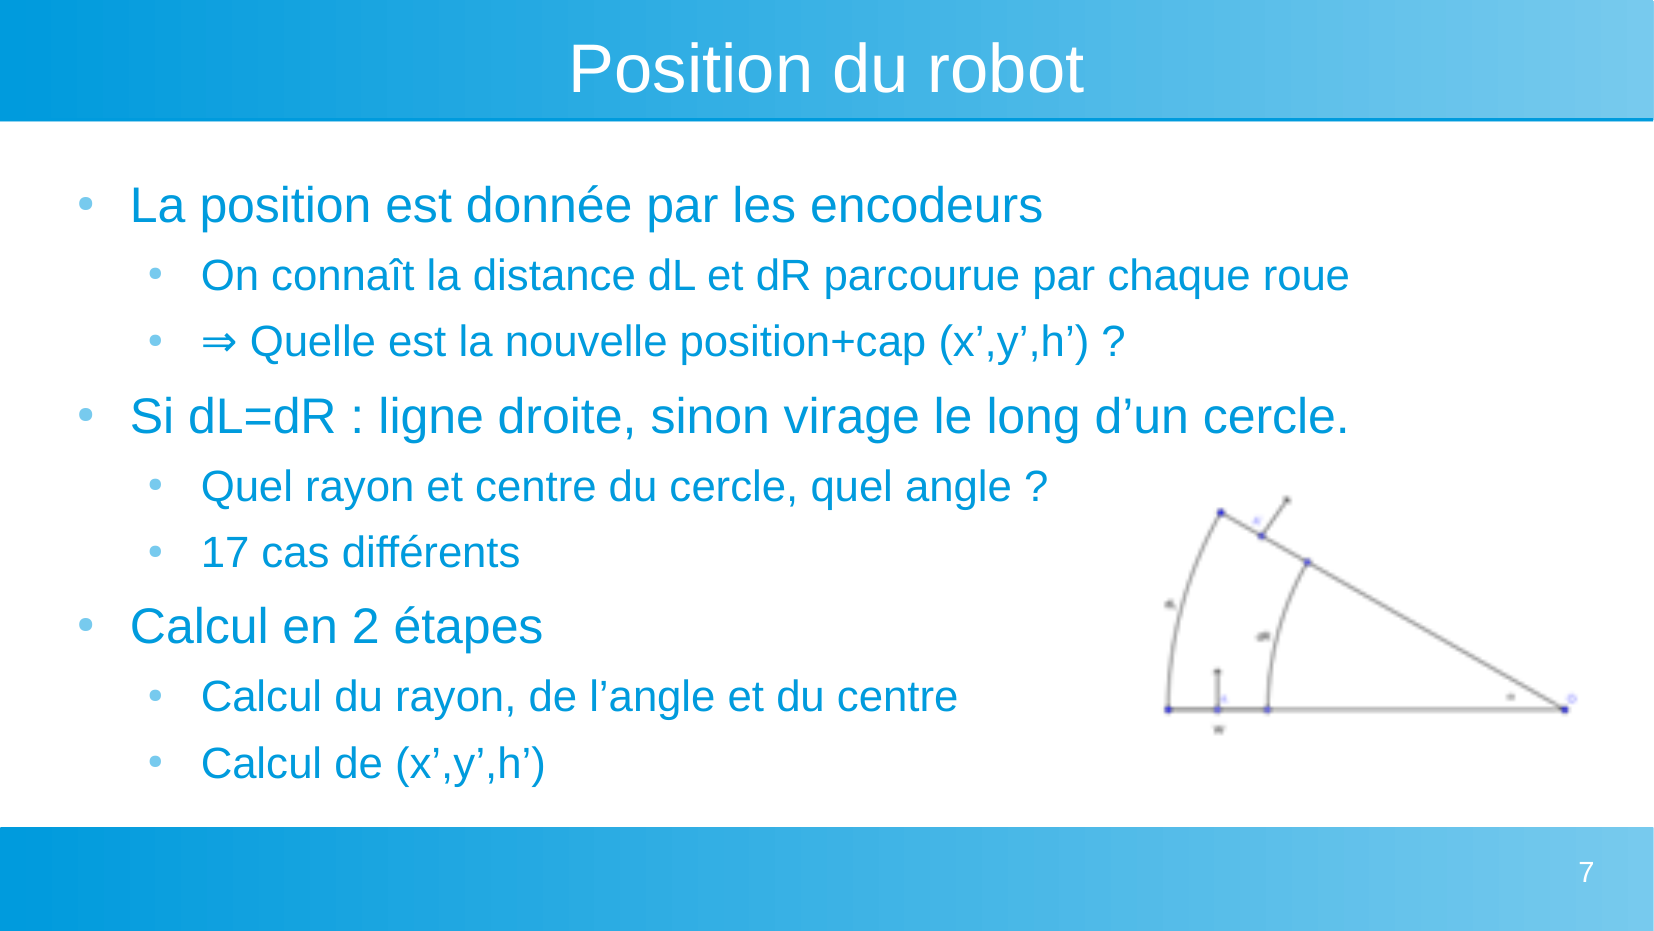

# Position du robot
La position est donnée par les encodeurs
On connaît la distance dL et dR parcourue par chaque roue
⇒ Quelle est la nouvelle position+cap (x’,y’,h’) ?
Si dL=dR : ligne droite, sinon virage le long d’un cercle.
Quel rayon et centre du cercle, quel angle ?
17 cas différents
Calcul en 2 étapes
Calcul du rayon, de l’angle et du centre
Calcul de (x’,y’,h’)
7